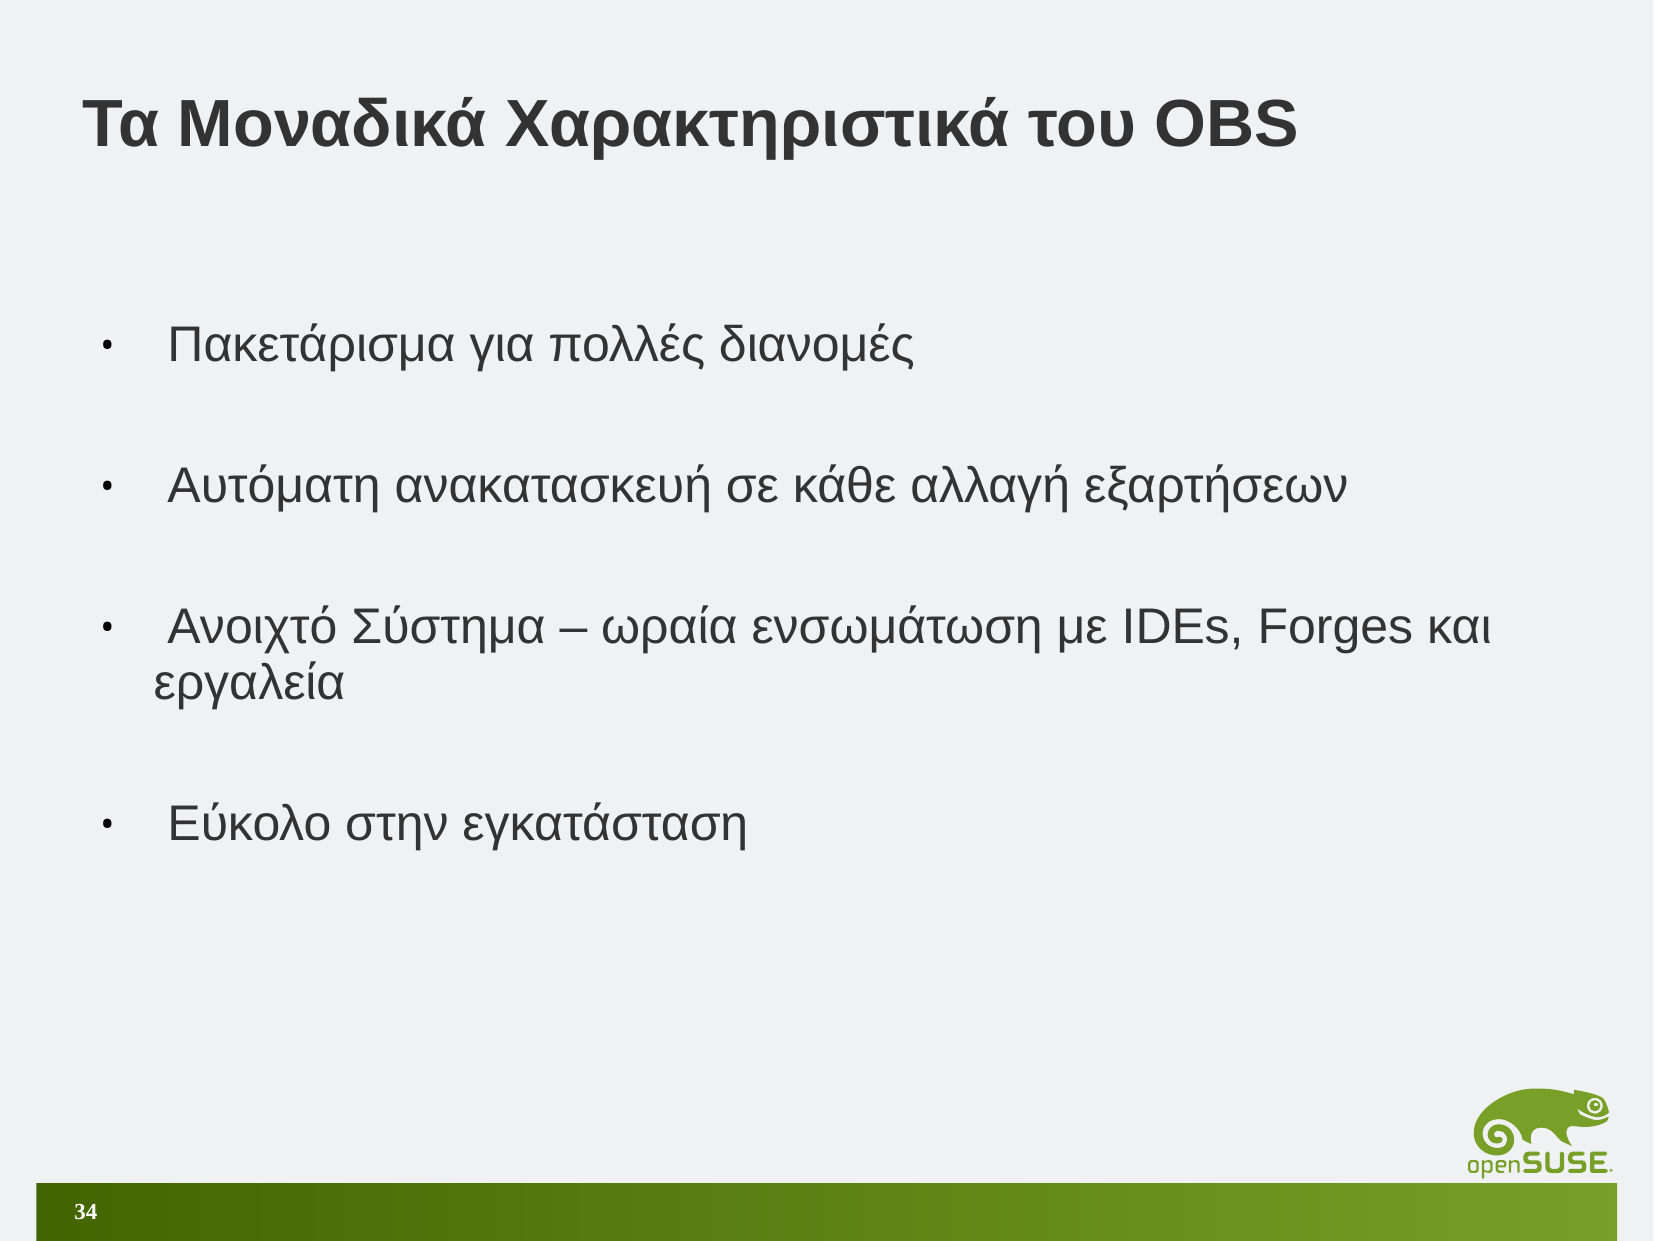

# Τα Μοναδικά Χαρακτηριστικά του OBS
 Πακετάρισμα για πολλές διανομές
 Αυτόματη ανακατασκευή σε κάθε αλλαγή εξαρτήσεων
 Ανοιχτό Σύστημα – ωραία ενσωμάτωση με IDEs, Forges και εργαλεία
 Εύκολο στην εγκατάσταση
34